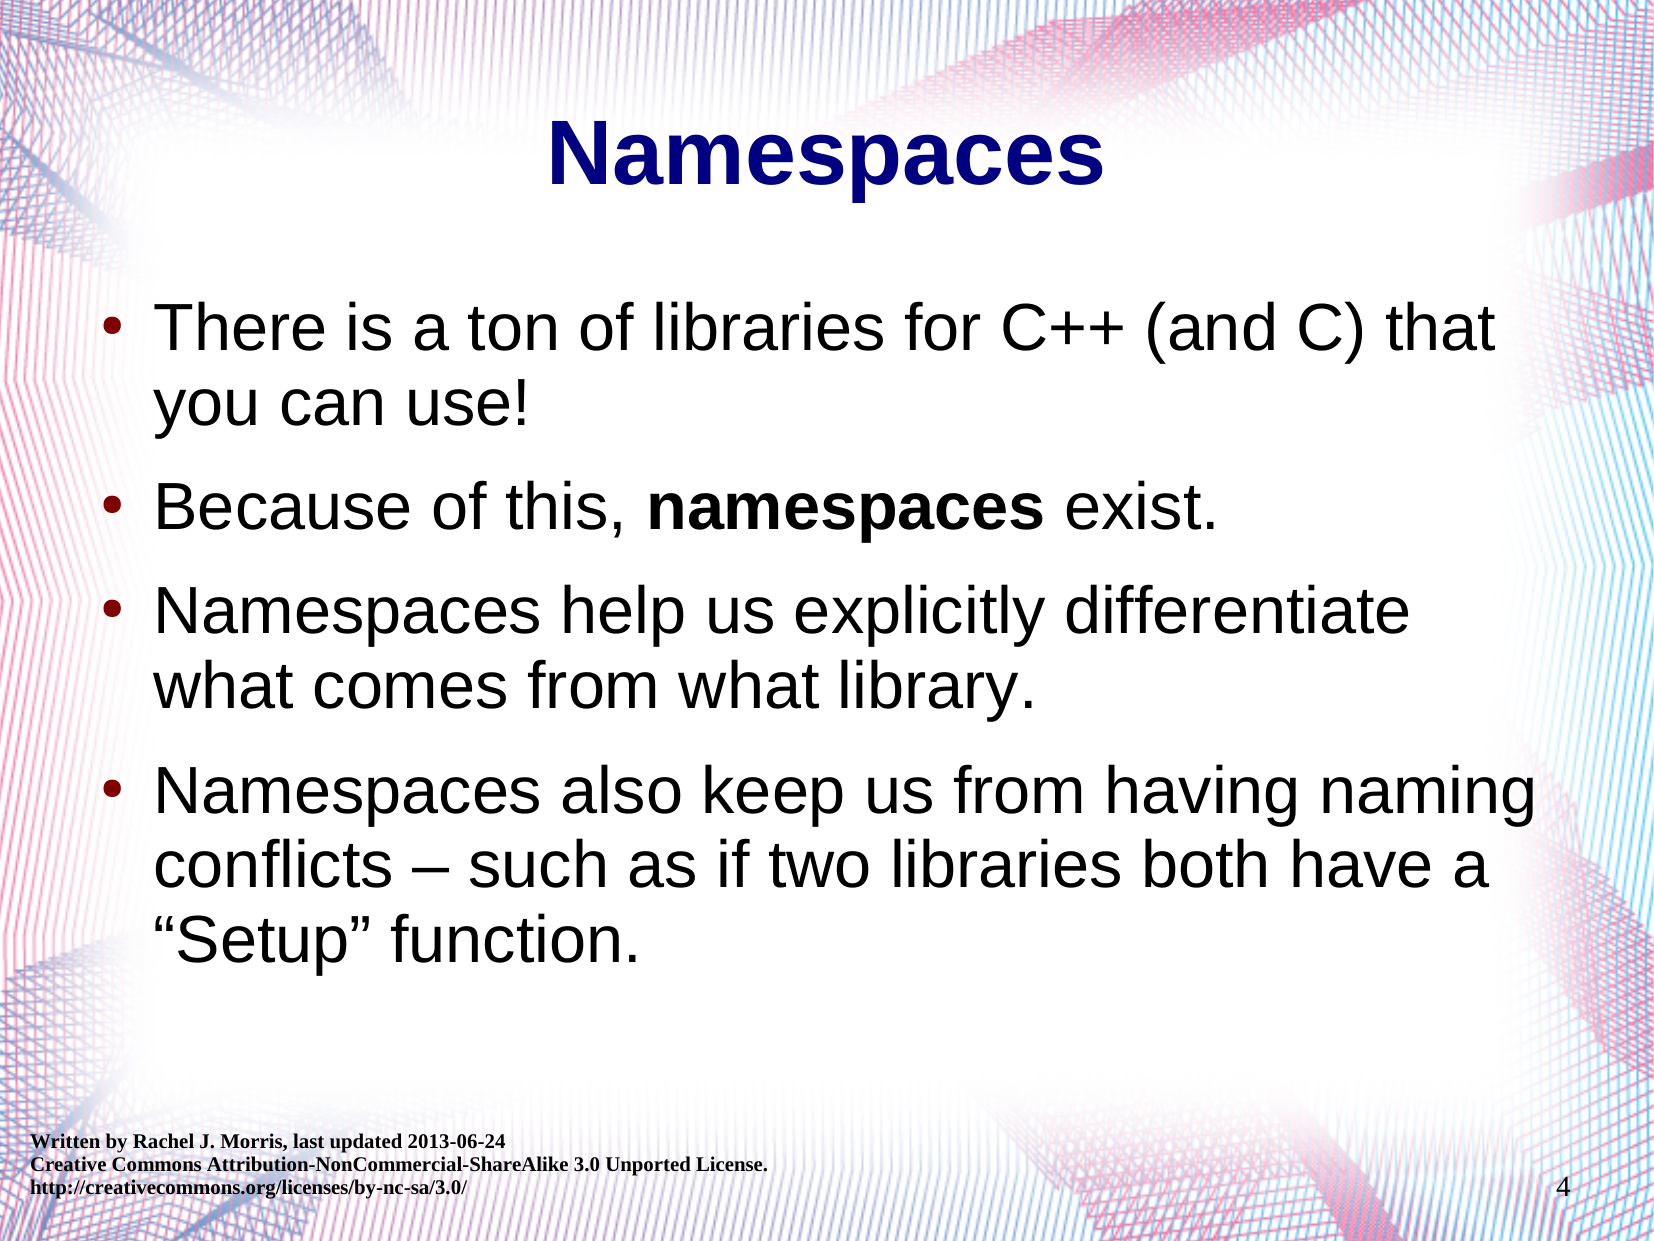

# Namespaces
There is a ton of libraries for C++ (and C) that you can use!
Because of this, namespaces exist.
Namespaces help us explicitly differentiate what comes from what library.
Namespaces also keep us from having naming conflicts – such as if two libraries both have a “Setup” function.
4